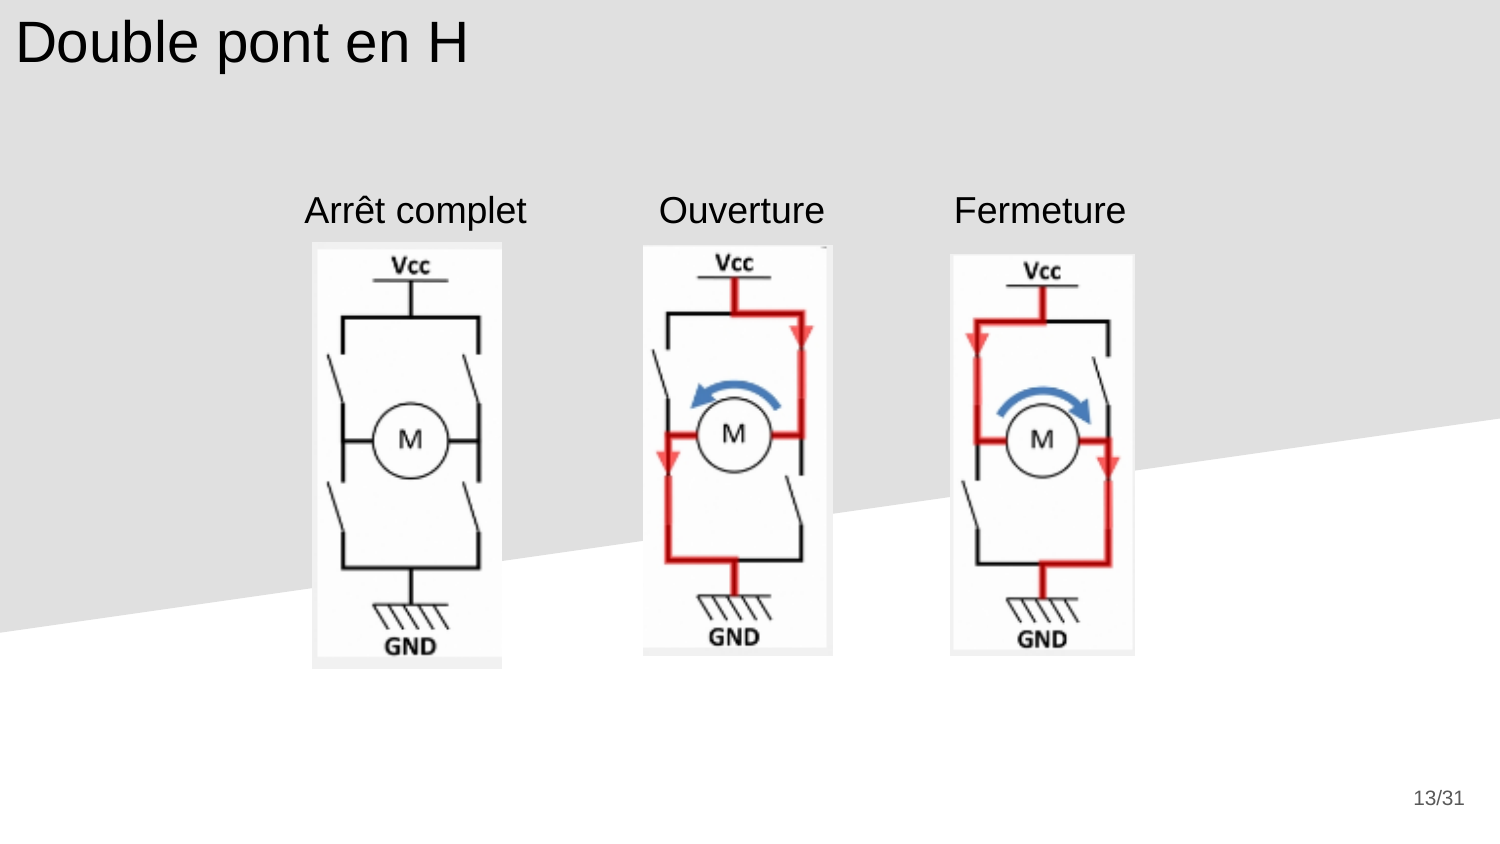

# Double pont en H
Arrêt complet
Ouverture
Fermeture